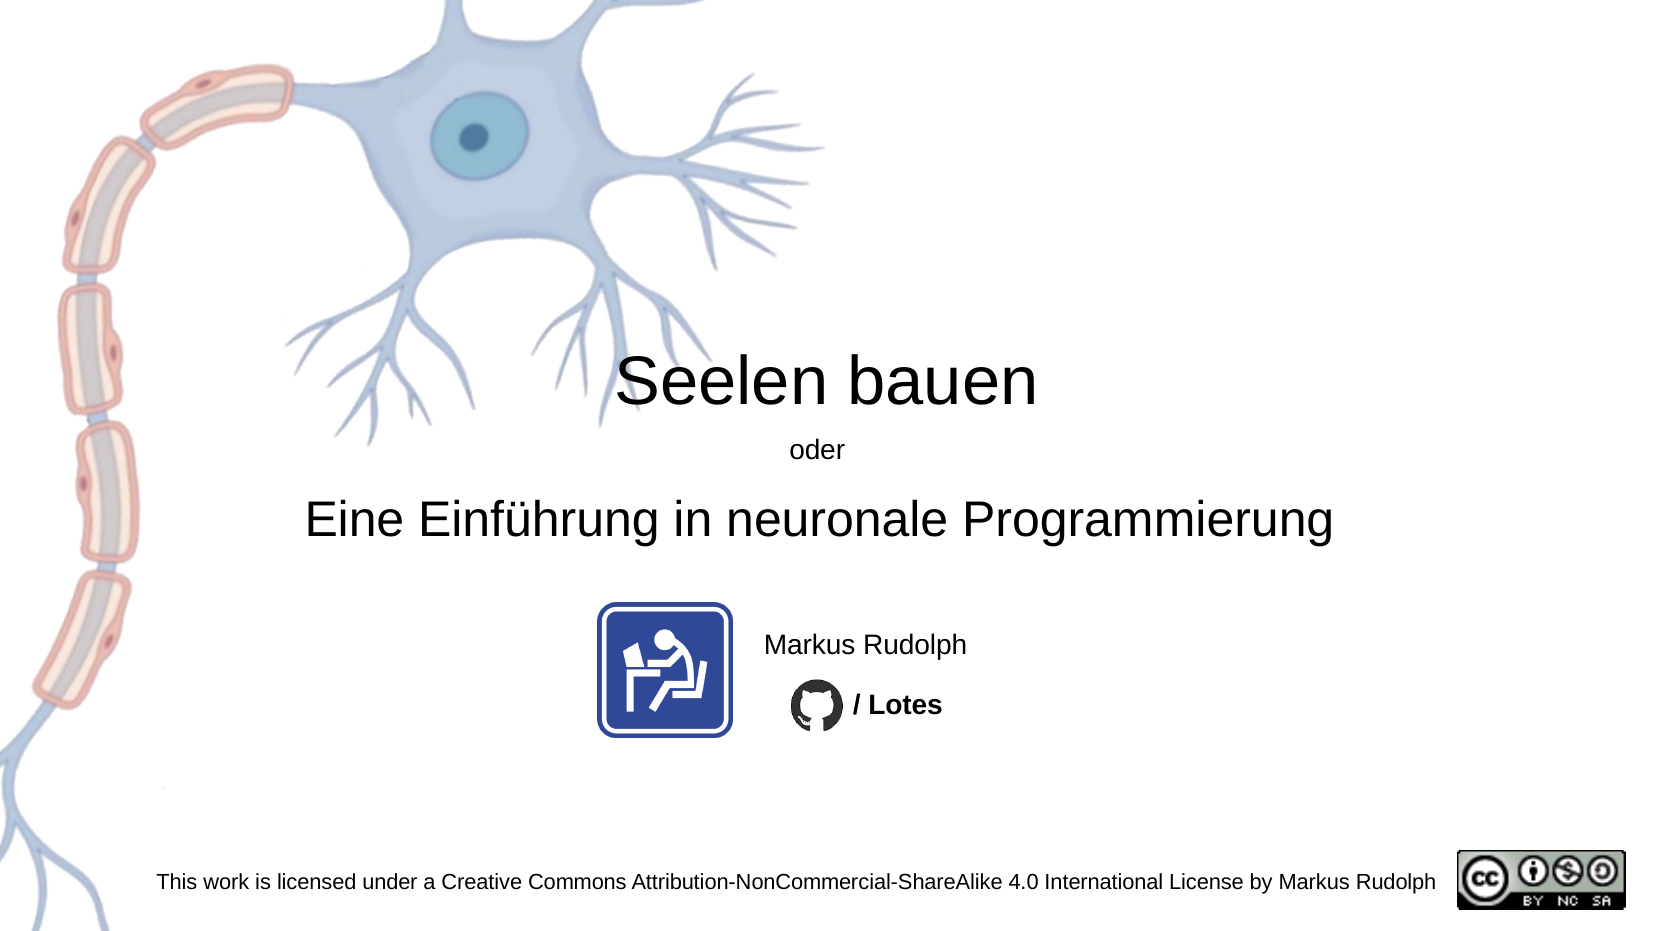

# Seelen bauen
oder
Eine Einführung in neuronale Programmierung
Markus Rudolph
/ Lotes
This work is licensed under a Creative Commons Attribution-NonCommercial-ShareAlike 4.0 International License by Markus Rudolph